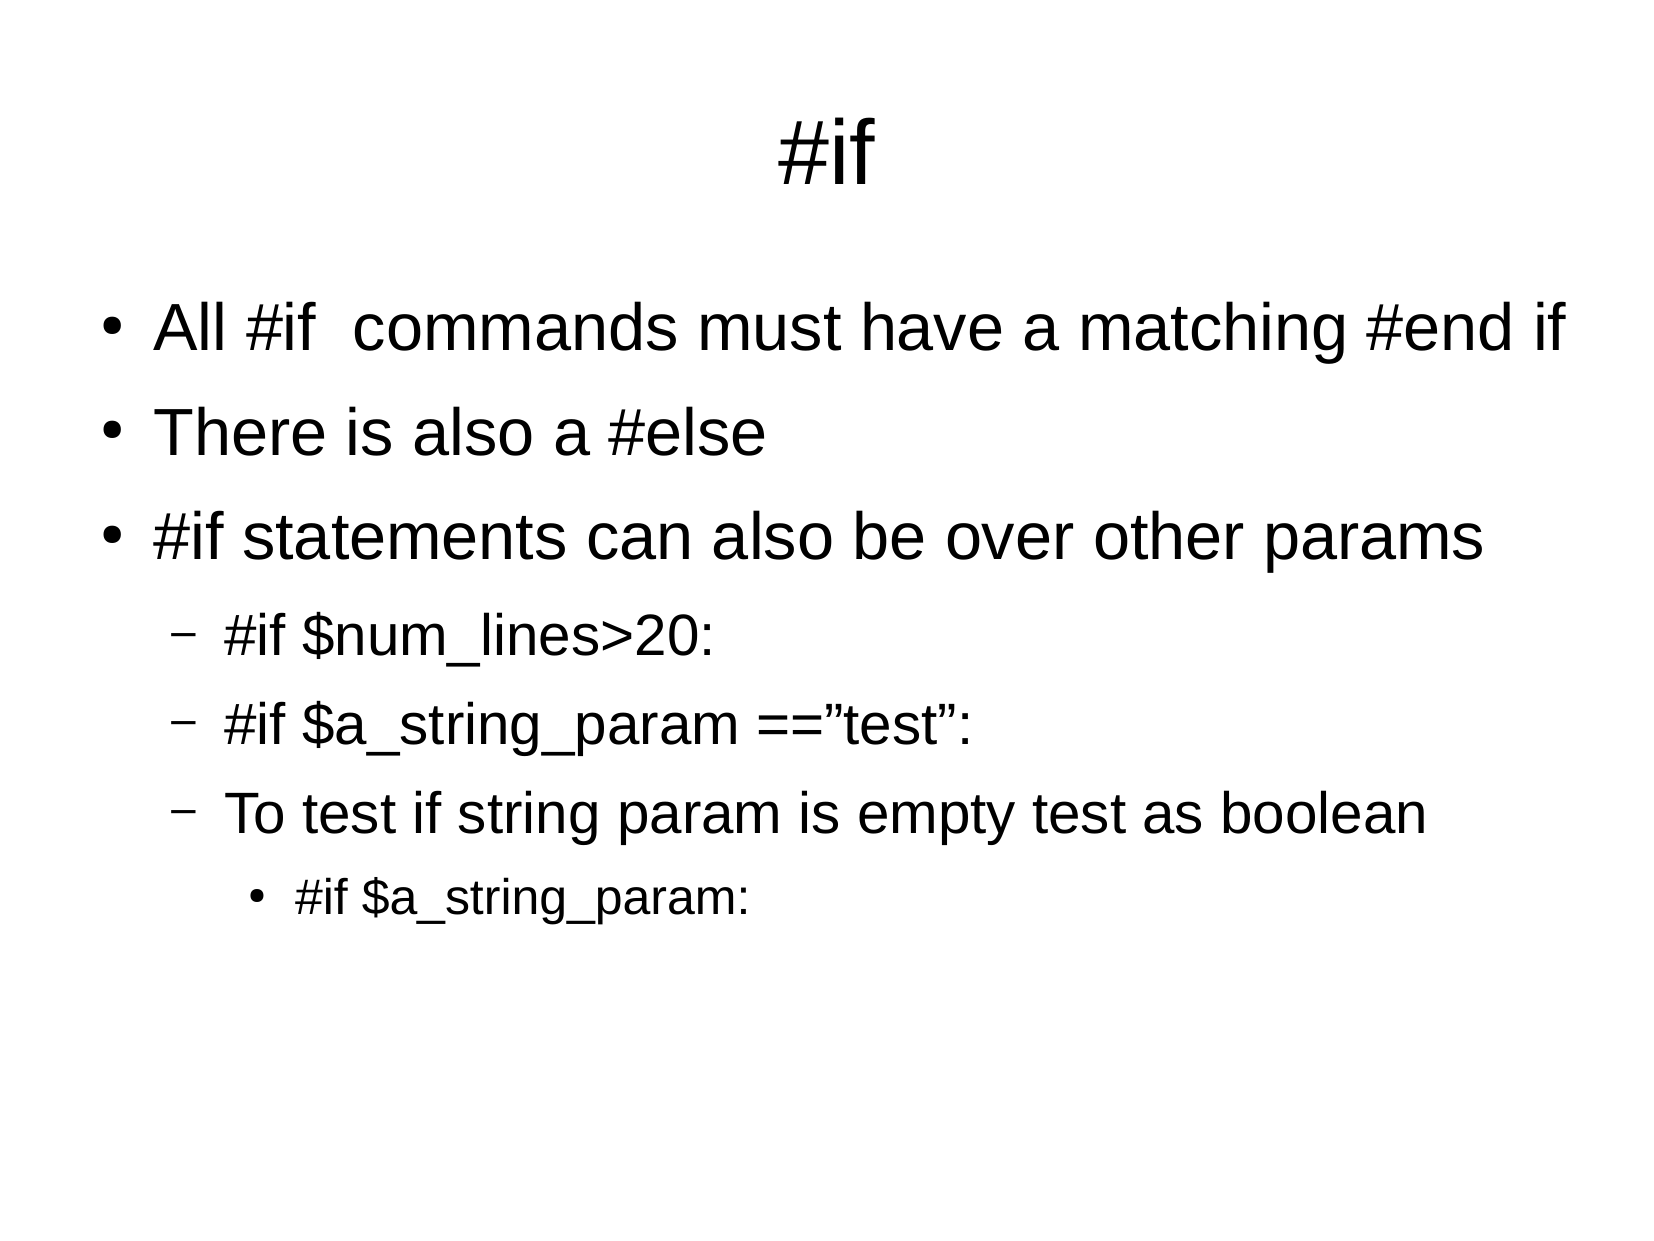

# #if
All #if commands must have a matching #end if
There is also a #else
#if statements can also be over other params
#if $num_lines>20:
#if $a_string_param ==”test”:
To test if string param is empty test as boolean
#if $a_string_param: